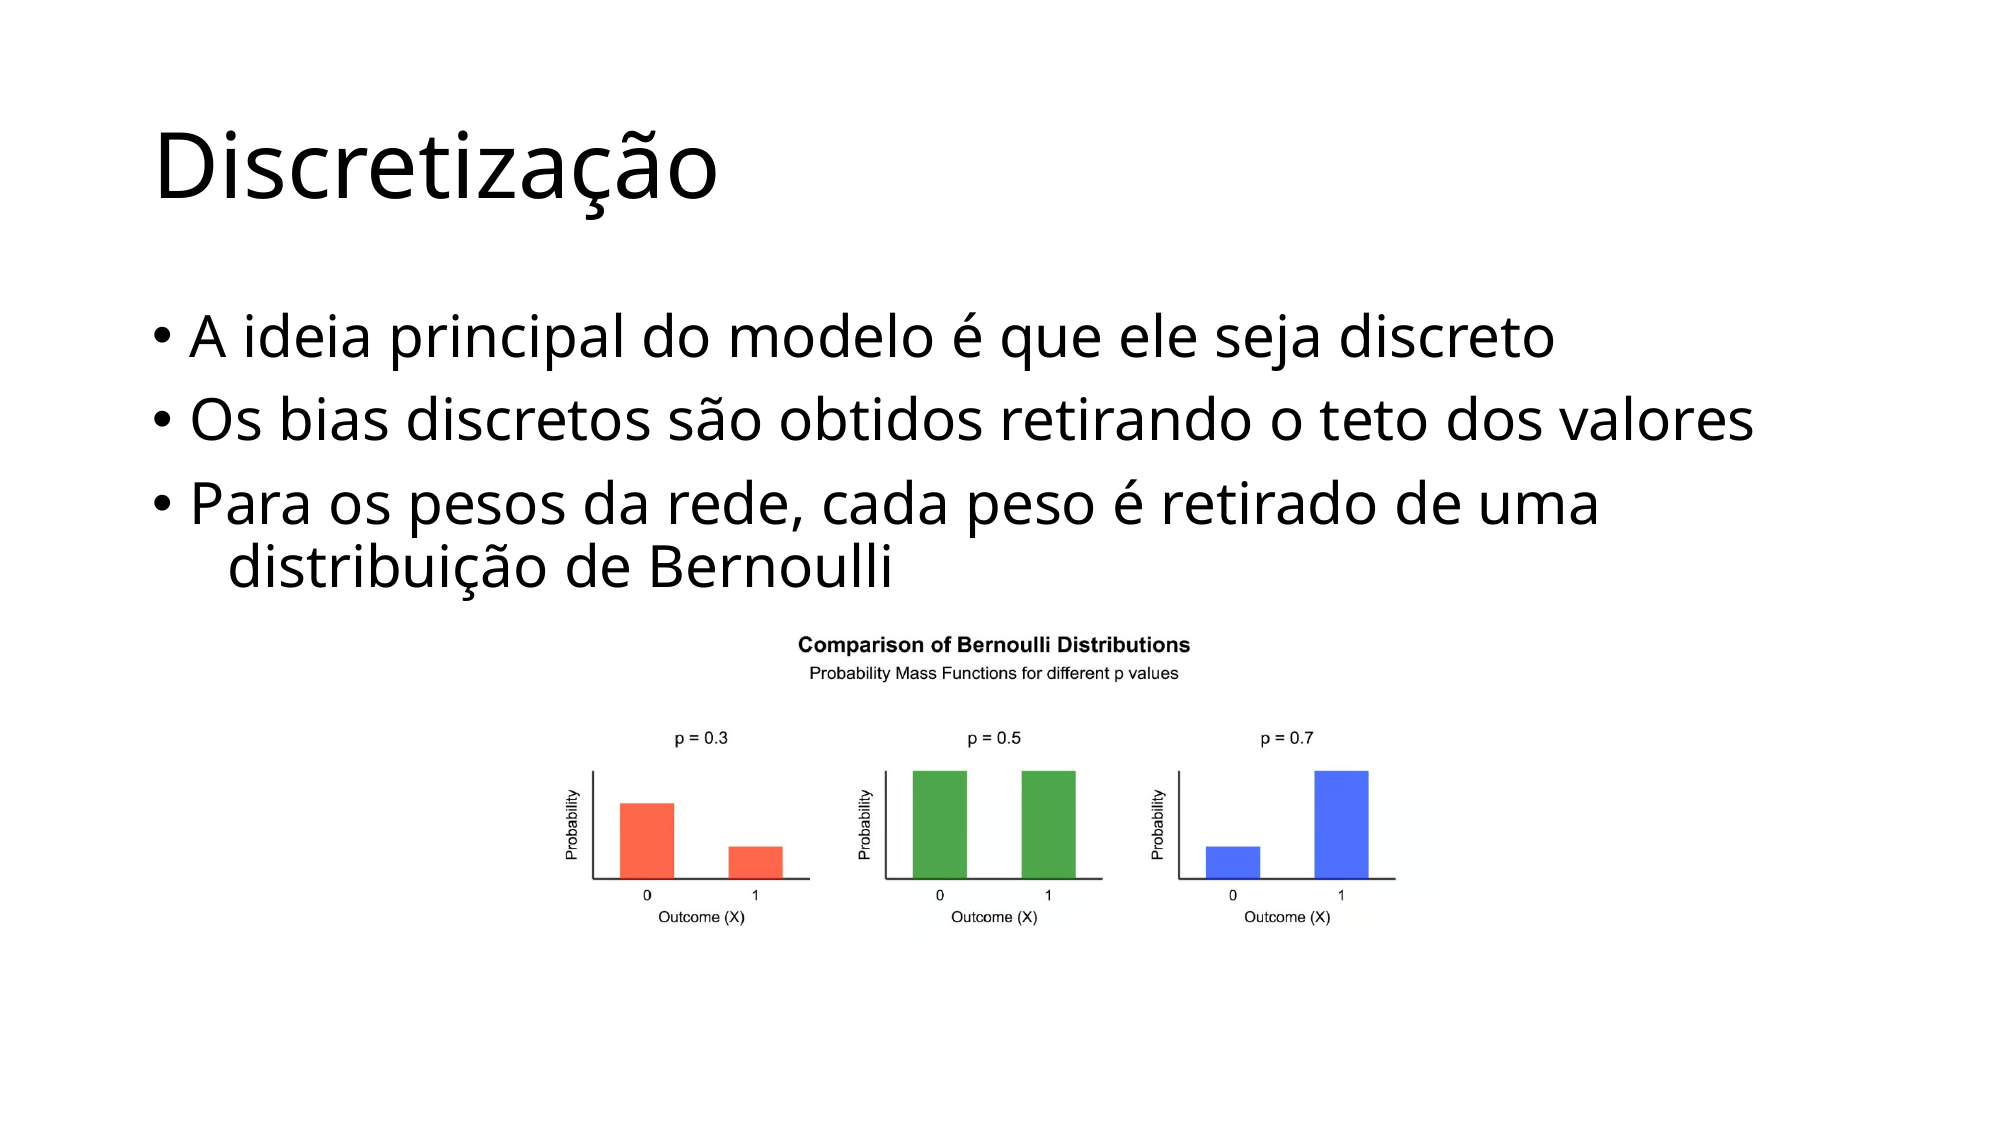

# Discretização
A ideia principal do modelo é que ele seja discreto
Os bias discretos são obtidos retirando o teto dos valores
Para os pesos da rede, cada peso é retirado de uma distribuição de Bernoulli